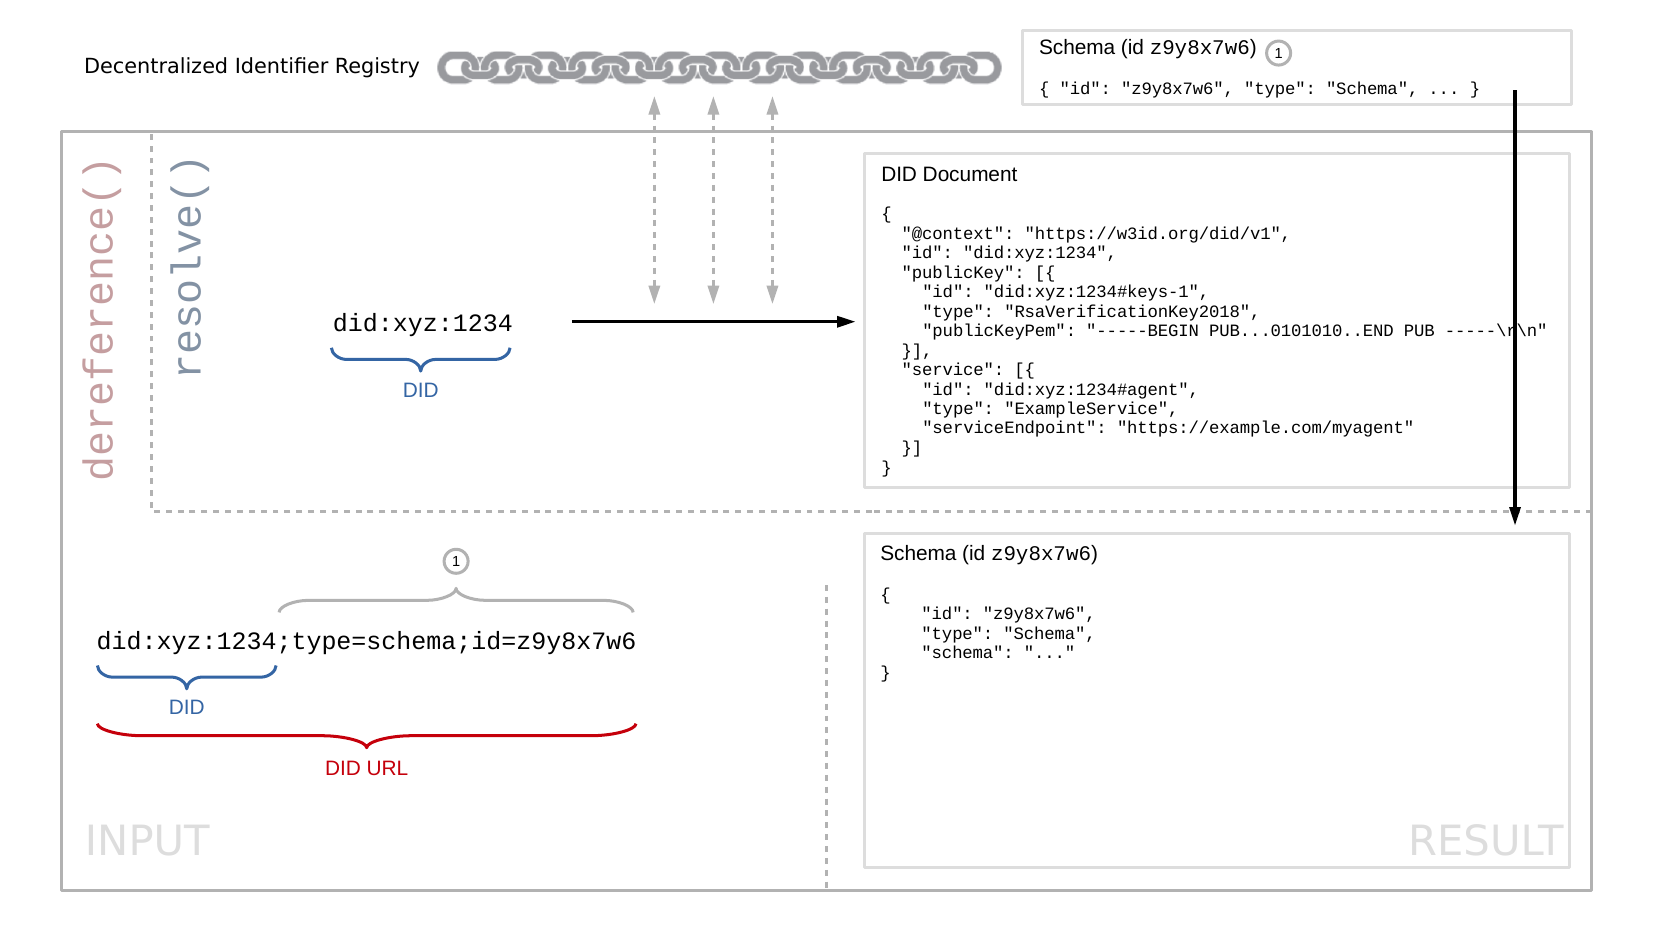

Schema (id z9y8x7w6)
{ "id": "z9y8x7w6", "type": "Schema", ... }
1
Decentralized Identifier Registry
DID Document
{
 "@context": "https://w3id.org/did/v1",
 "id": "did:xyz:1234",
 "publicKey": [{
 "id": "did:xyz:1234#keys-1",
 "type": "RsaVerificationKey2018",
 "publicKeyPem": "-----BEGIN PUB...0101010..END PUB -----\r\n"
 }],
 "service": [{
 "id": "did:xyz:1234#agent",
 "type": "ExampleService",
 "serviceEndpoint": "https://example.com/myagent"
 }]
}
resolve()
dereference()
did:xyz:1234
DID
Schema (id z9y8x7w6)
{
 "id": "z9y8x7w6",
 "type": "Schema",
 "schema": "..."
}
1
did:xyz:1234;type=schema;id=z9y8x7w6
DID
DID URL
INPUT
RESULT